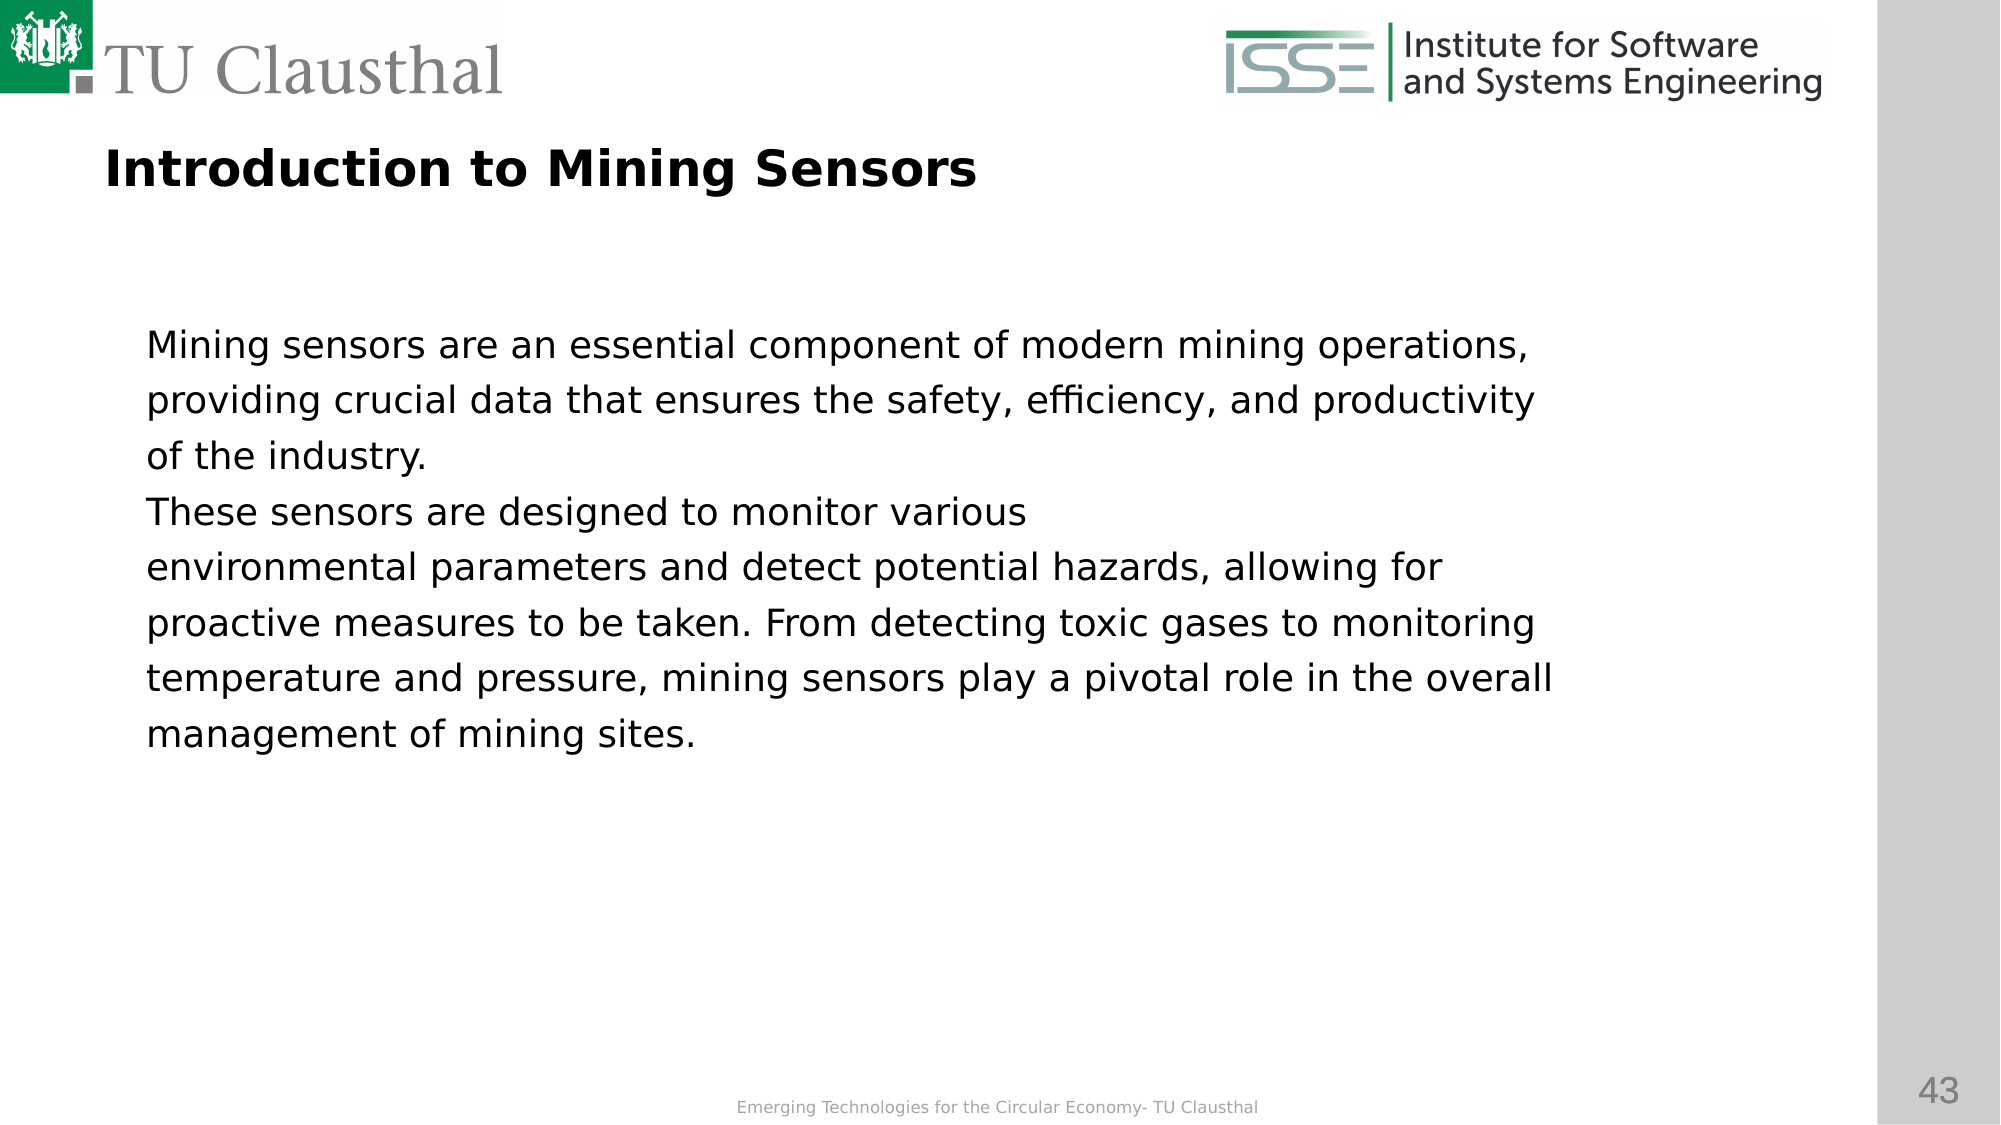

# Introduction to Mining Sensors
Mining sensors are an essential component of modern mining operations,
providing crucial data that ensures the safety, efficiency, and productivity
of the industry.
These sensors are designed to monitor various
environmental parameters and detect potential hazards, allowing for
proactive measures to be taken. From detecting toxic gases to monitoring
temperature and pressure, mining sensors play a pivotal role in the overall
management of mining sites.